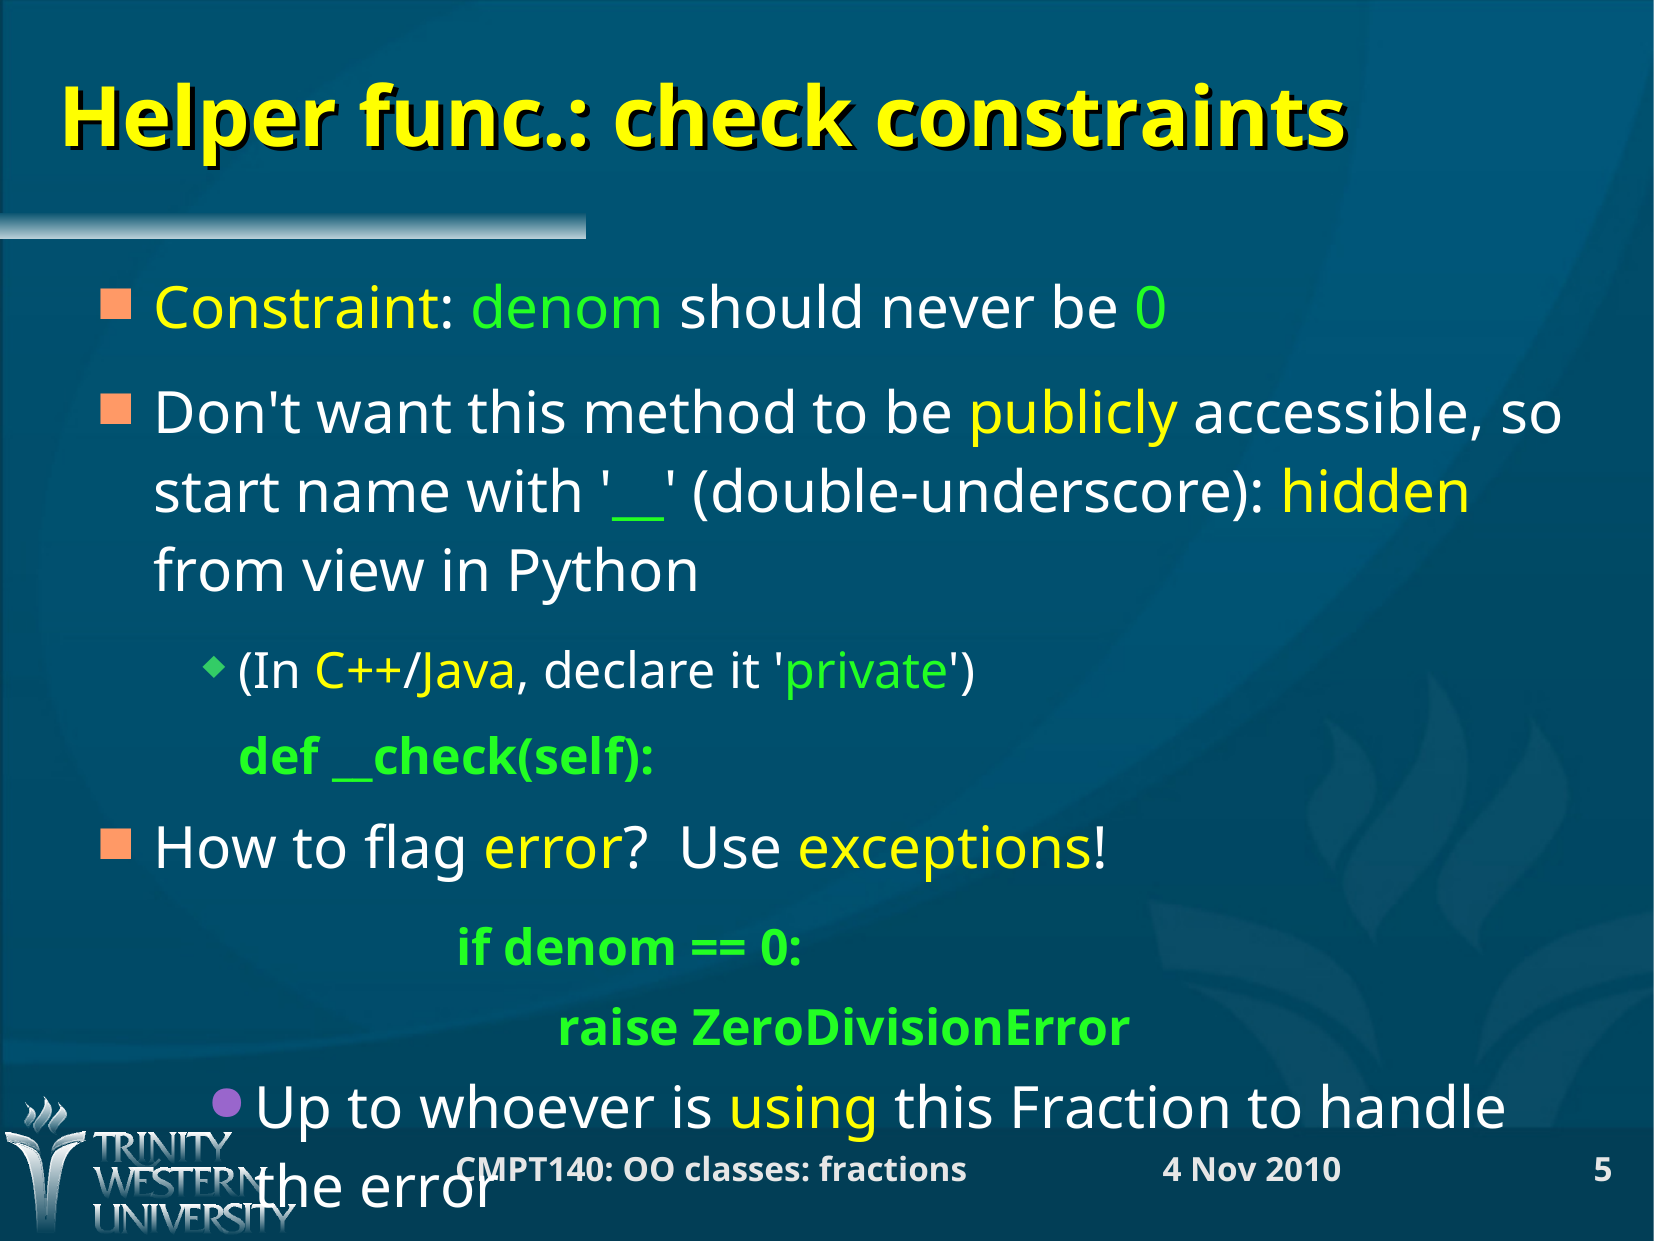

# Helper func.: check constraints
Constraint: denom should never be 0
Don't want this method to be publicly accessible, so start name with '__' (double-underscore): hidden from view in Python
(In C++/Java, declare it 'private')
def __check(self):
How to flag error? Use exceptions!
if denom == 0:
raise ZeroDivisionError
Up to whoever is using this Fraction to handle the error
CMPT140: OO classes: fractions
4 Nov 2010
5